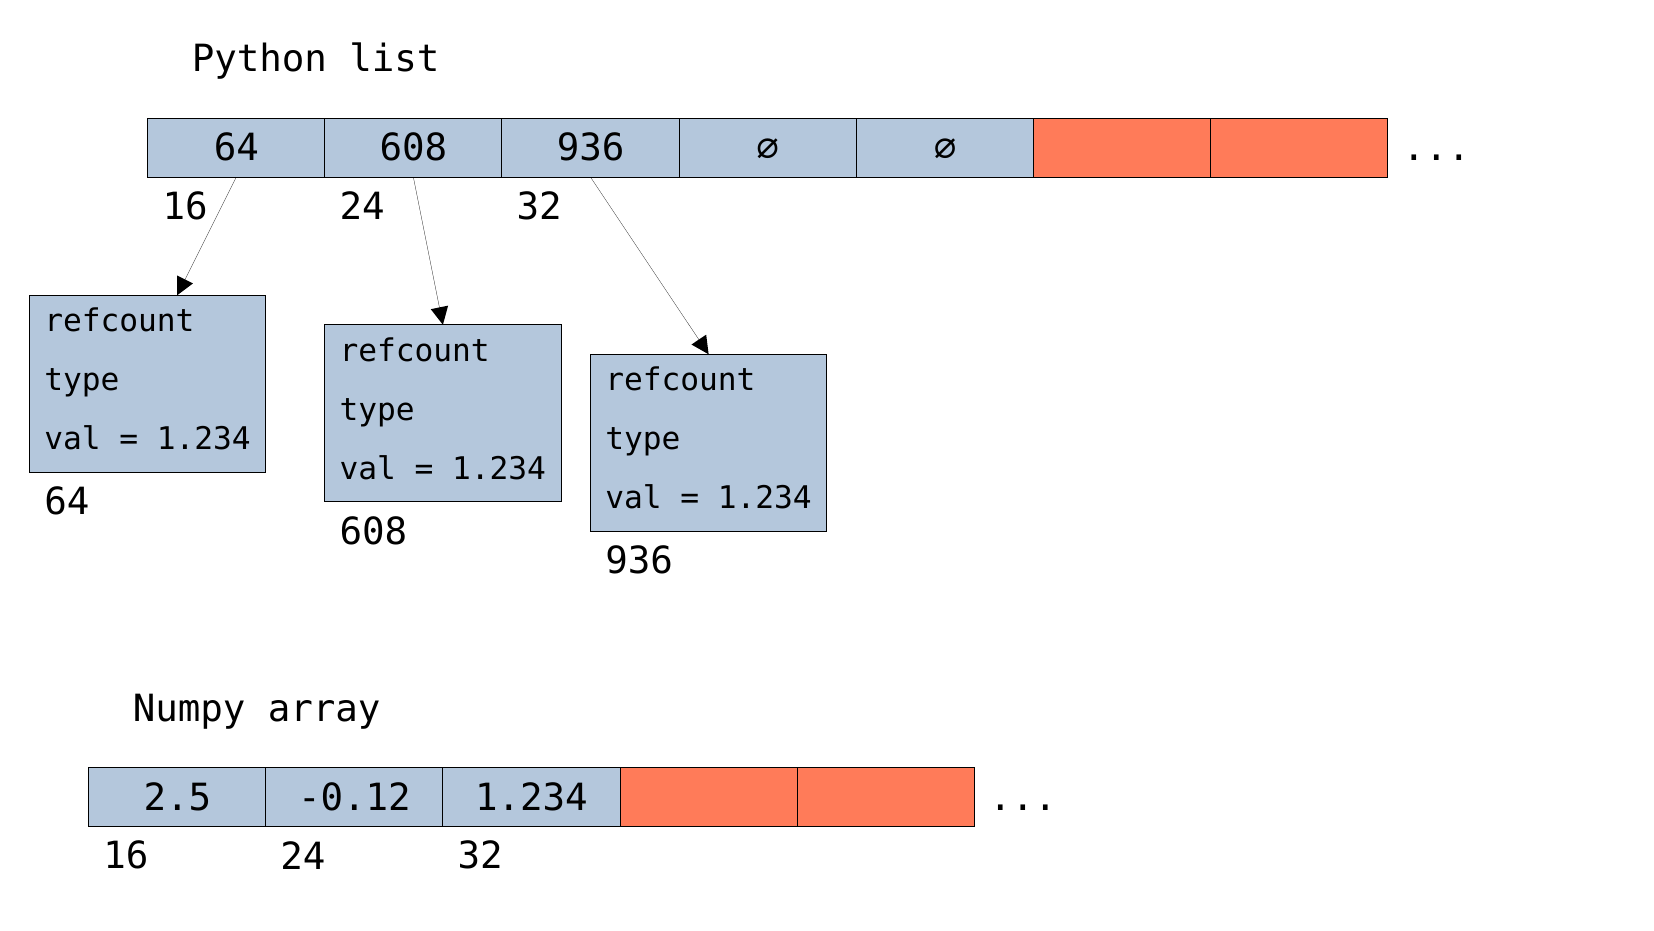

Python list
64
608
936
∅
∅
...
16
32
24
refcount
refcount
type
refcount
type
val = 1.234
type
val = 1.234
64
val = 1.234
608
936
Numpy array
2.5
-0.12
1.234
...
16
32
24